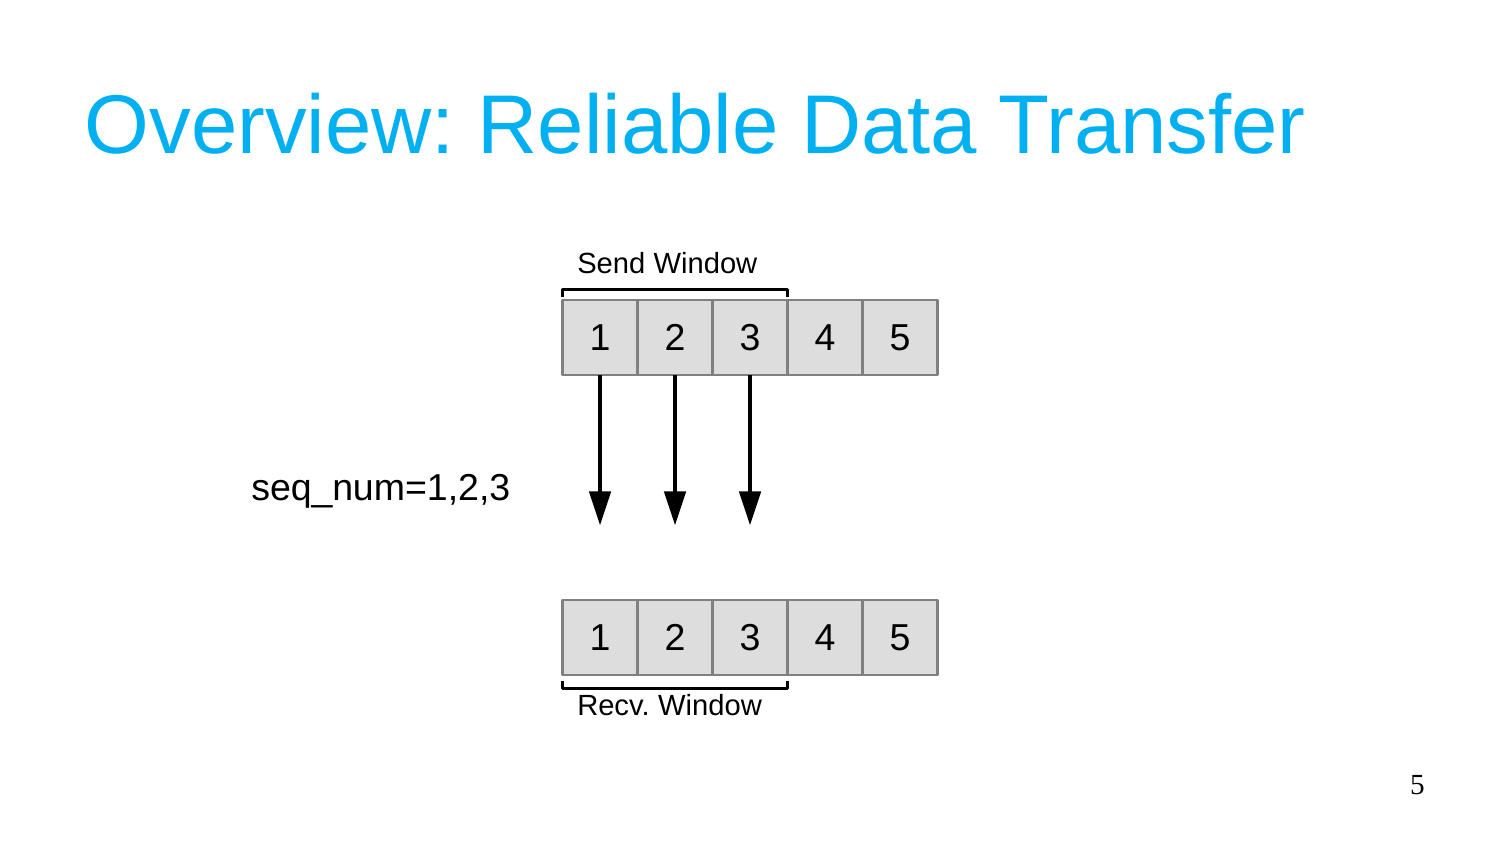

seq_num=1,2,3
# Overview: Reliable Data Transfer
Send Window
Recv. Window
1
2
3
4
5
seq_num=1,2,3
1
2
3
4
5
5